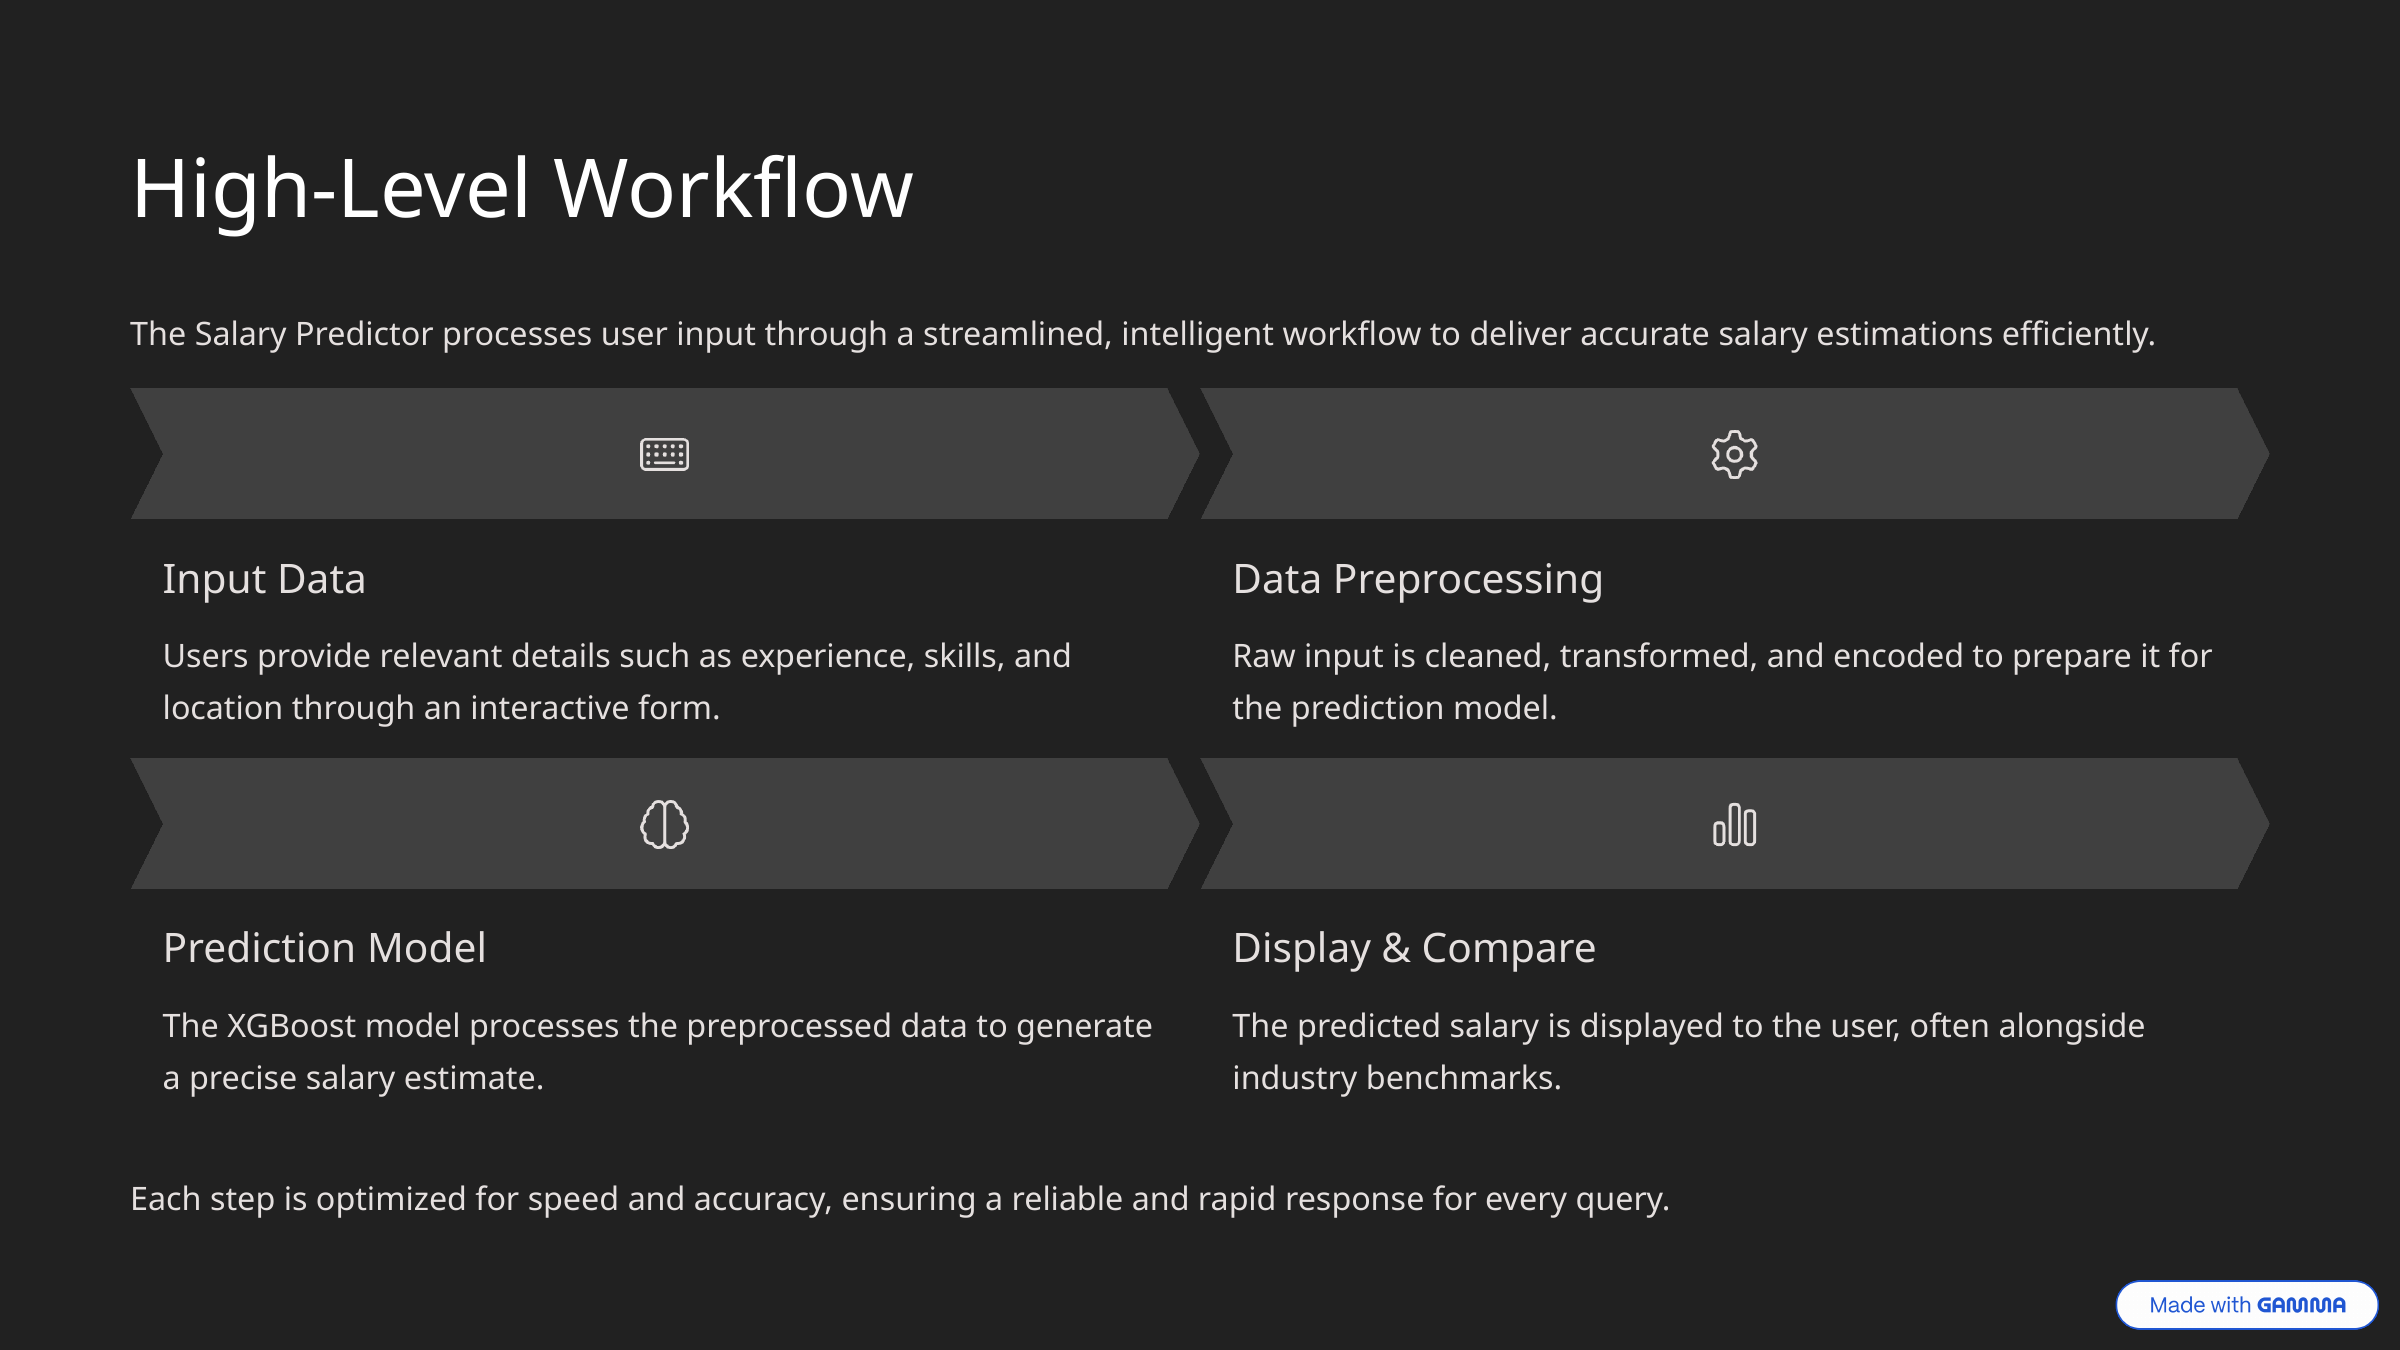

High-Level Workflow
The Salary Predictor processes user input through a streamlined, intelligent workflow to deliver accurate salary estimations efficiently.
Input Data
Data Preprocessing
Users provide relevant details such as experience, skills, and location through an interactive form.
Raw input is cleaned, transformed, and encoded to prepare it for the prediction model.
Prediction Model
Display & Compare
The XGBoost model processes the preprocessed data to generate a precise salary estimate.
The predicted salary is displayed to the user, often alongside industry benchmarks.
Each step is optimized for speed and accuracy, ensuring a reliable and rapid response for every query.